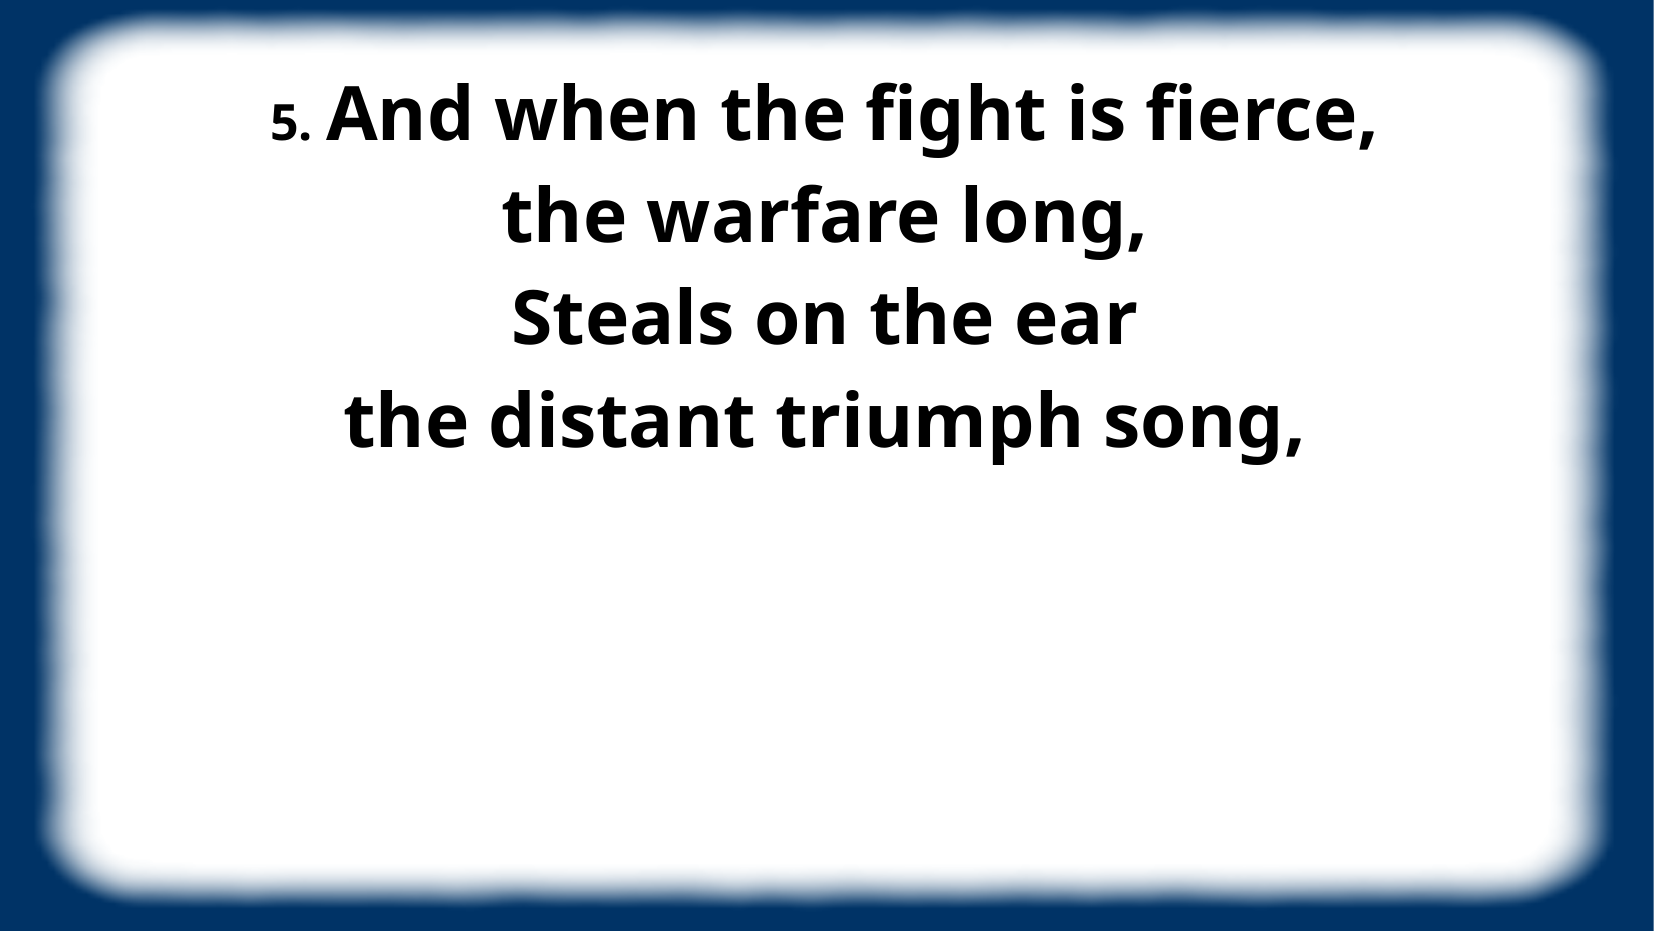

# 5. And when the fight is fierce, the warfare long, Steals on the ear the distant triumph song,